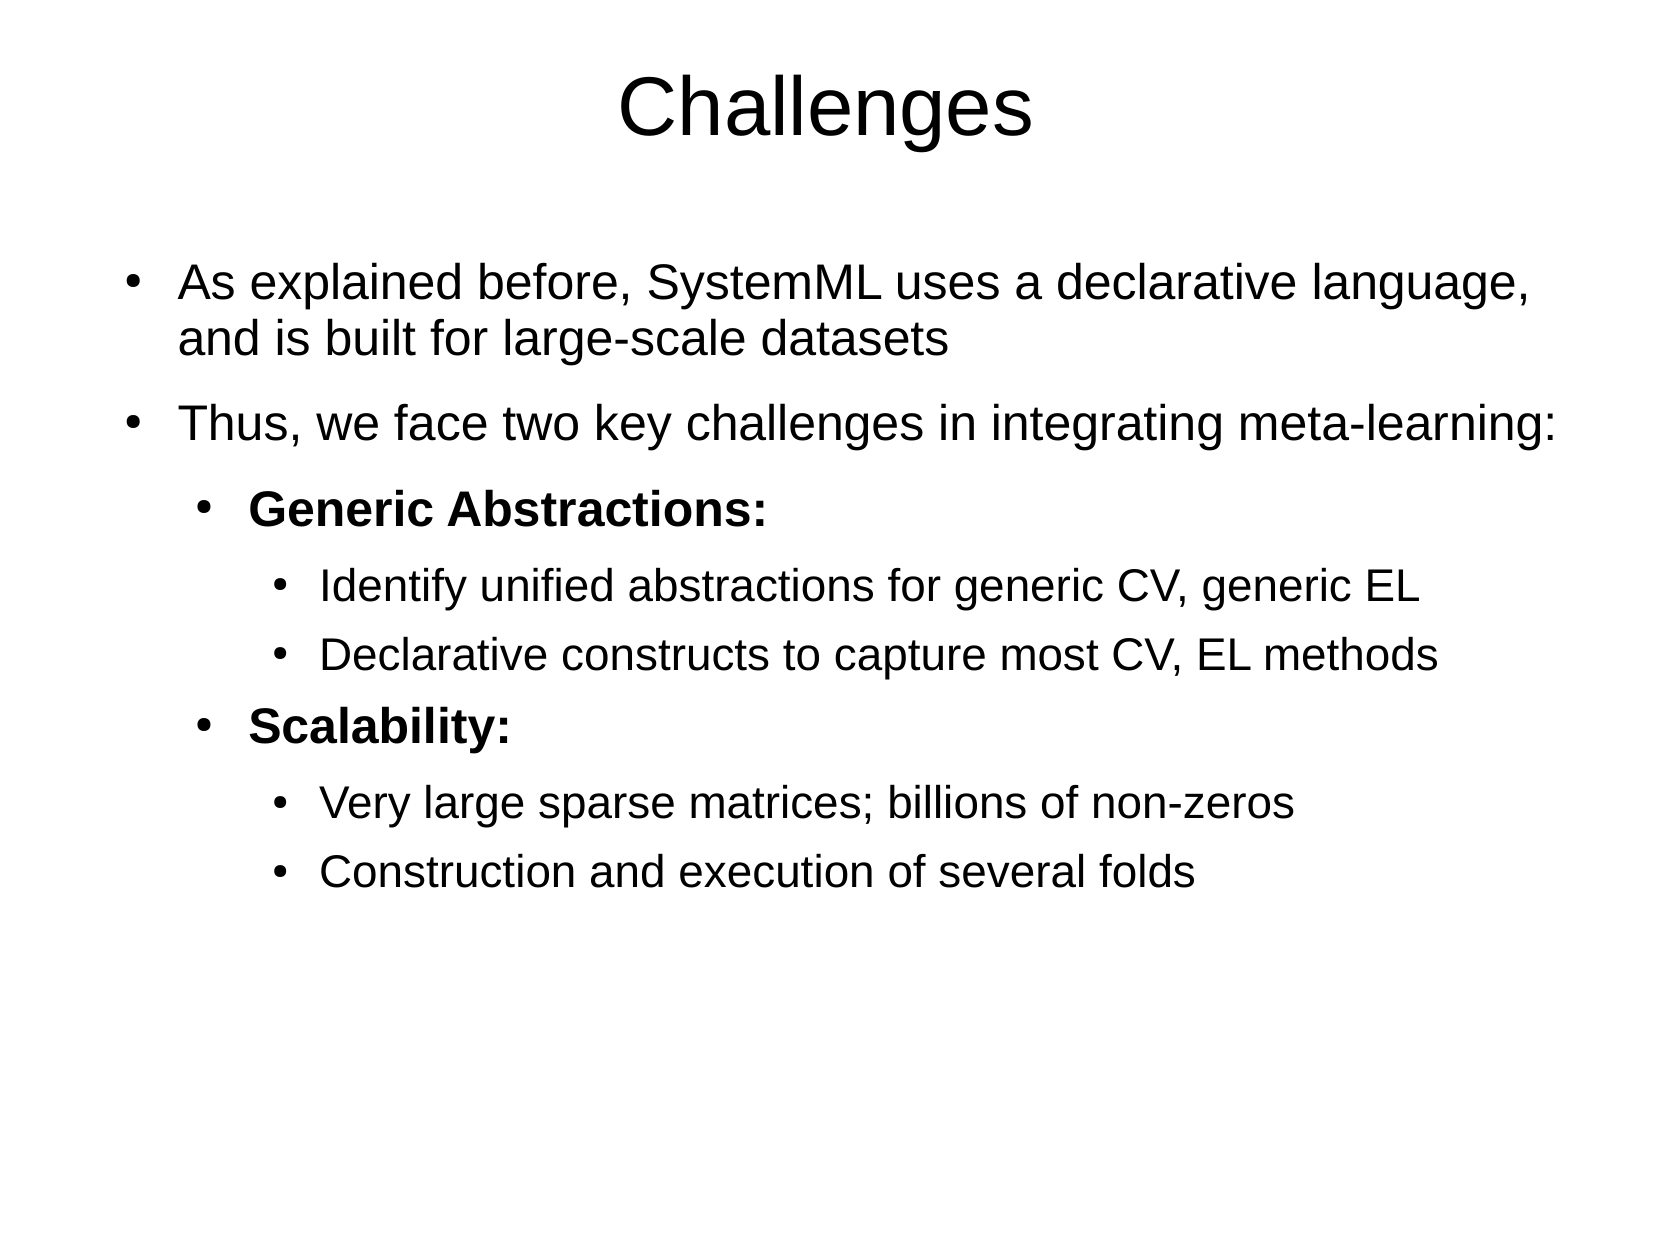

# Challenges
As explained before, SystemML uses a declarative language, and is built for large-scale datasets
Thus, we face two key challenges in integrating meta-learning:
Generic Abstractions:
Identify unified abstractions for generic CV, generic EL
Declarative constructs to capture most CV, EL methods
Scalability:
Very large sparse matrices; billions of non-zeros
Construction and execution of several folds